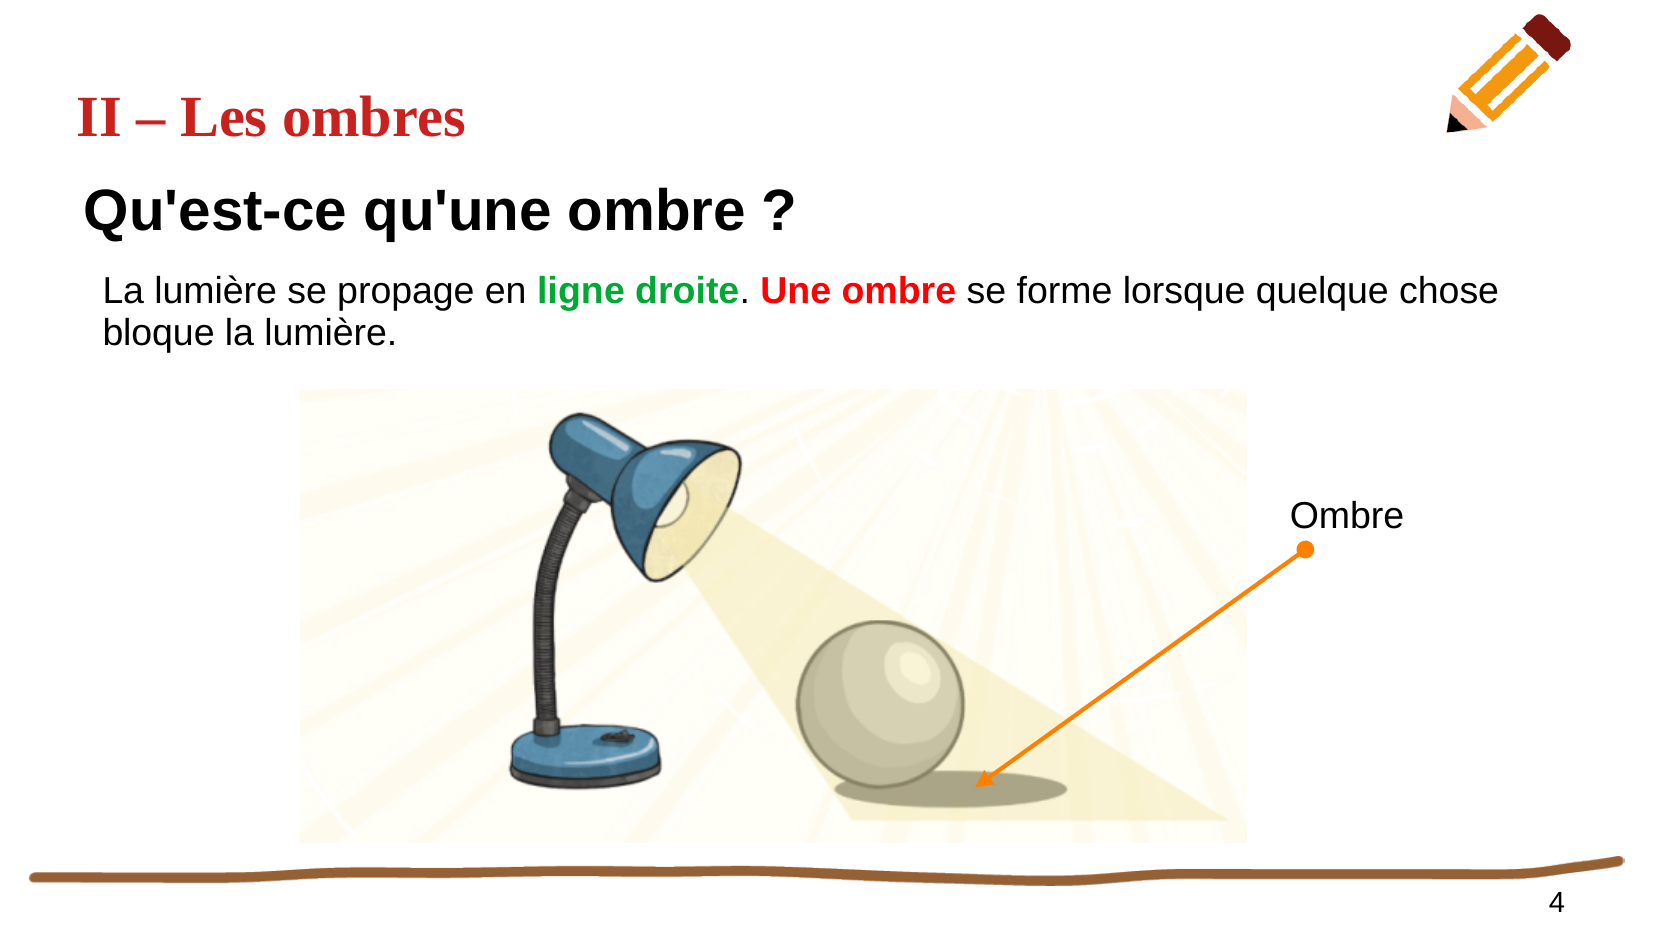

# II – Les ombres
Qu'est-ce qu'une ombre ?
La lumière se propage en ligne droite. Une ombre se forme lorsque quelque chose bloque la lumière.
Ombre
4